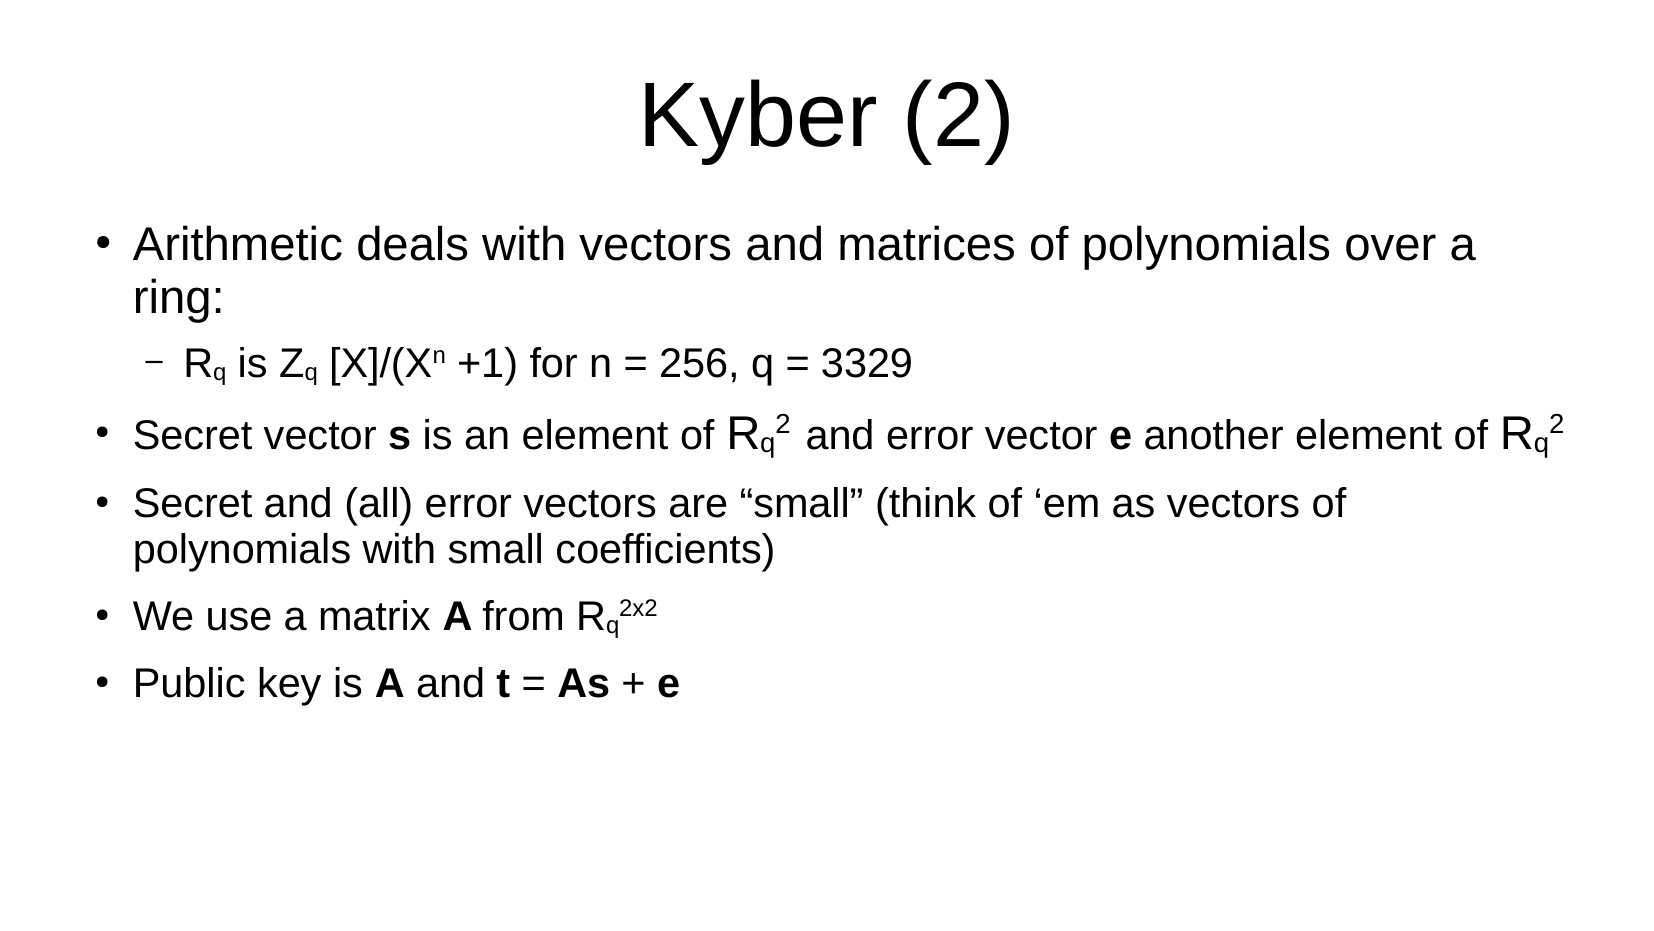

# Kyber (2)
Arithmetic deals with vectors and matrices of polynomials over a ring:
Rq is Zq [X]/(Xn +1) for n = 256, q = 3329
Secret vector s is an element of Rq2 and error vector e another element of Rq2
Secret and (all) error vectors are “small” (think of ‘em as vectors of polynomials with small coefficients)
We use a matrix A from Rq2x2
Public key is A and t = As + e